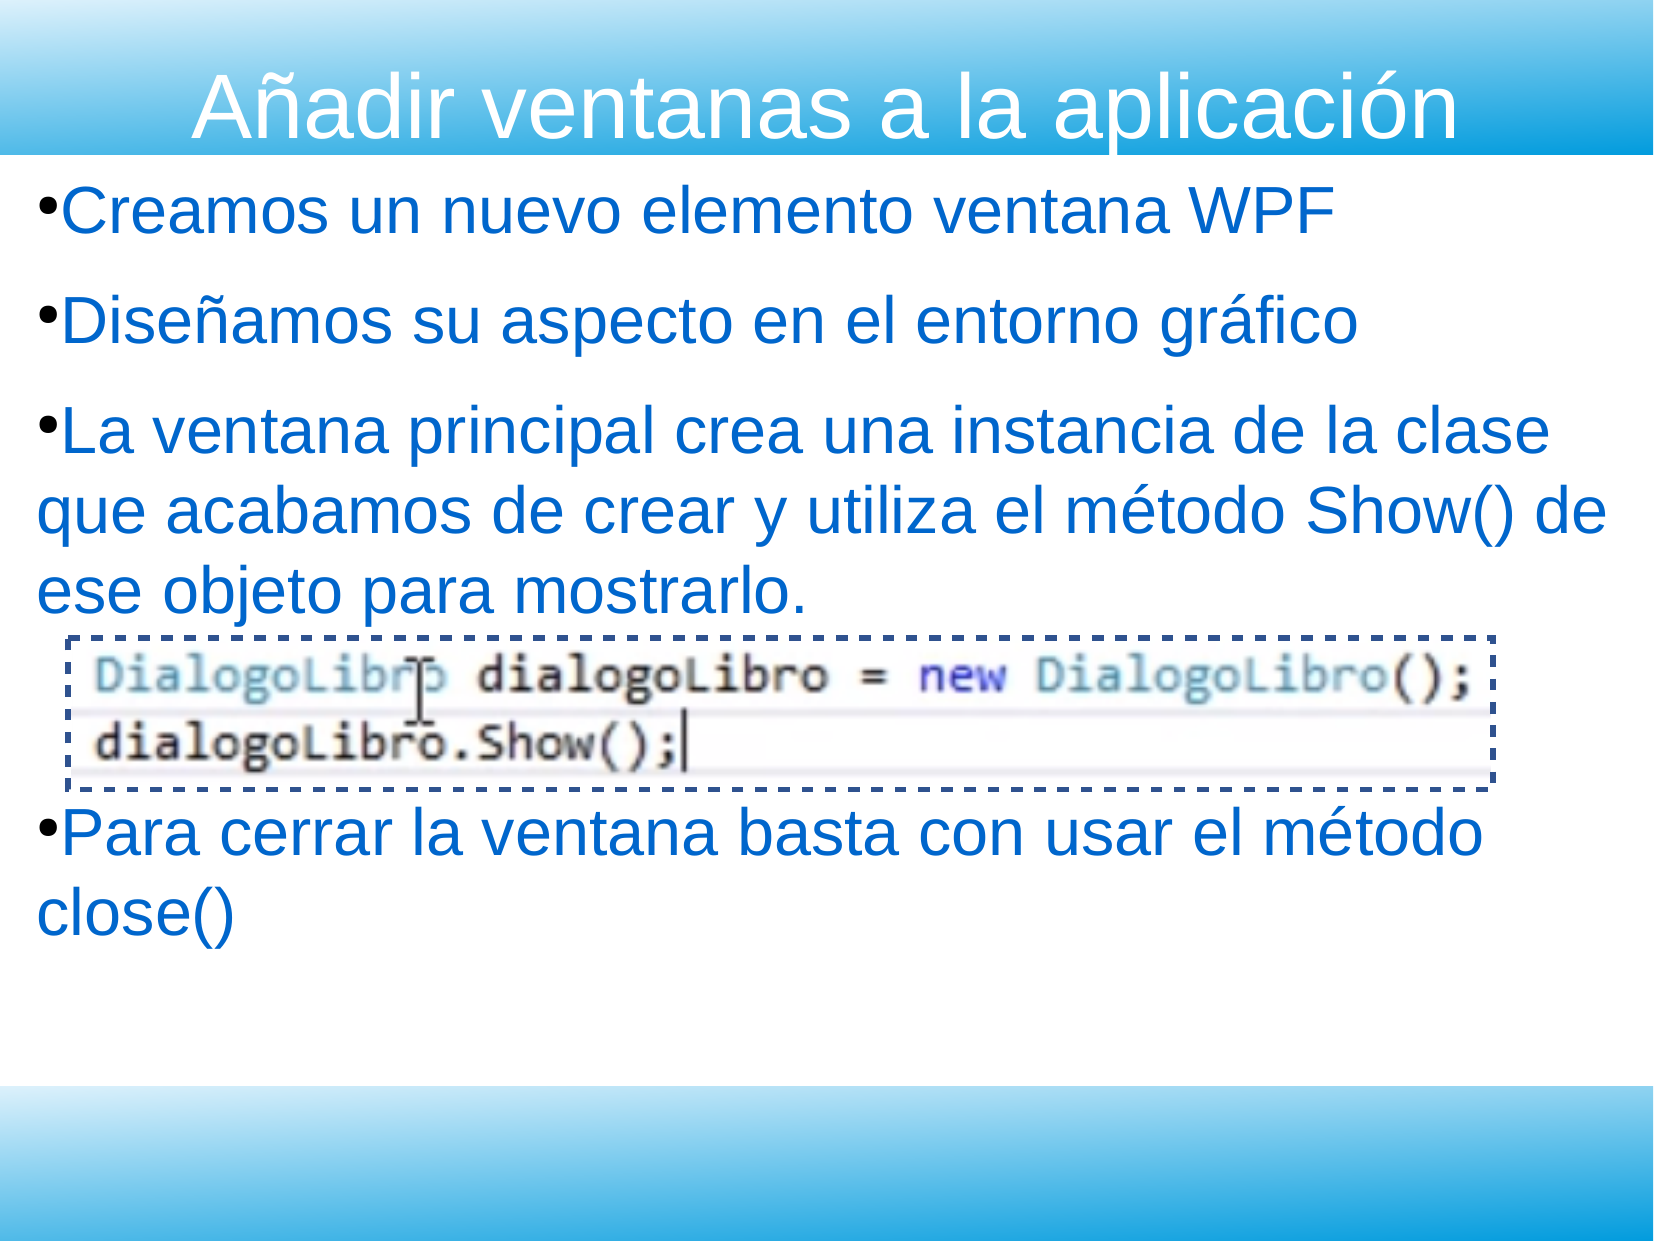

# Añadir ventanas a la aplicación
Creamos un nuevo elemento ventana WPF
Diseñamos su aspecto en el entorno gráfico
La ventana principal crea una instancia de la clase que acabamos de crear y utiliza el método Show() de ese objeto para mostrarlo.
Para cerrar la ventana basta con usar el método close()